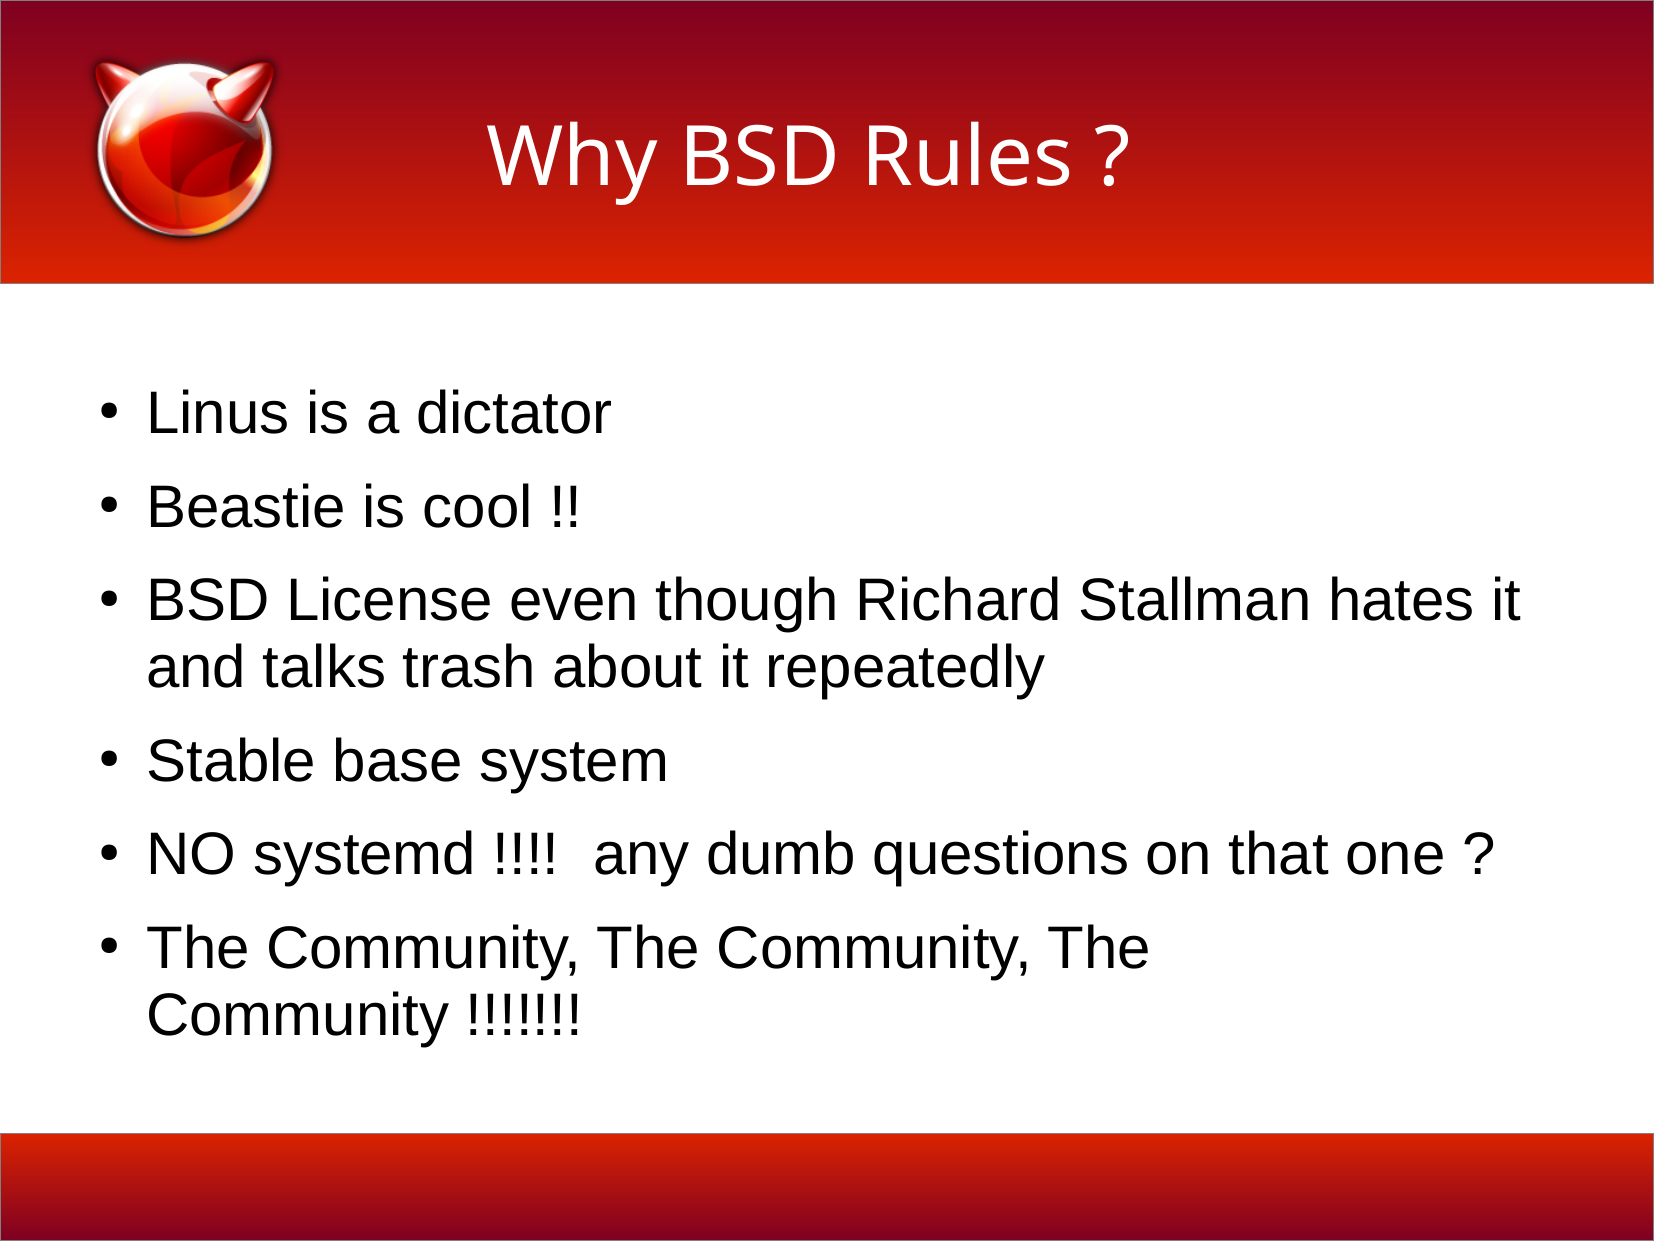

# Why BSD Rules ?
Linus is a dictator
Beastie is cool !!
BSD License even though Richard Stallman hates it and talks trash about it repeatedly
Stable base system
NO systemd !!!! any dumb questions on that one ?
The Community, The Community, The Community !!!!!!!